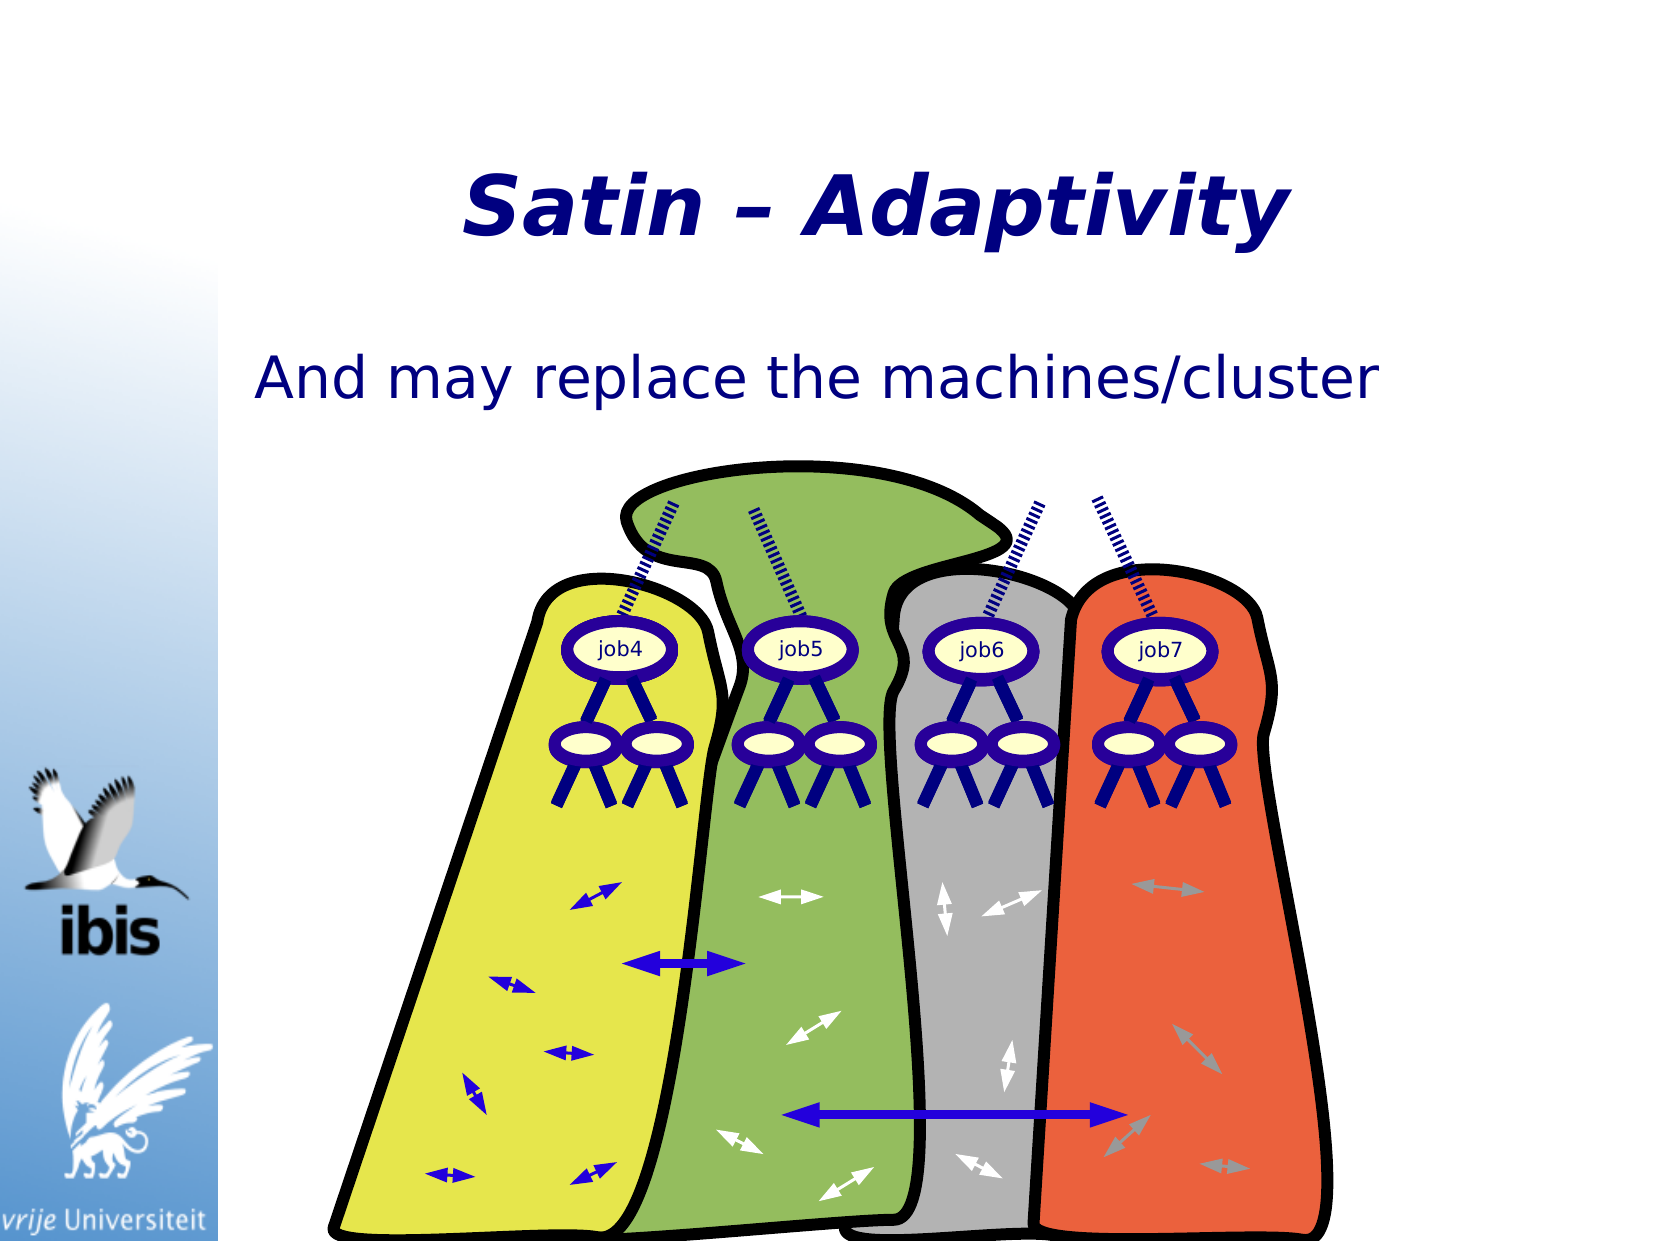

# Satin – Adaptivity
And may replace the machines/cluster
job4
job4
job4
job4
job5
job5
job4
job4
job4
job4
job5
job5
job6
job7
job6
job7
job6
job7
job6
job7